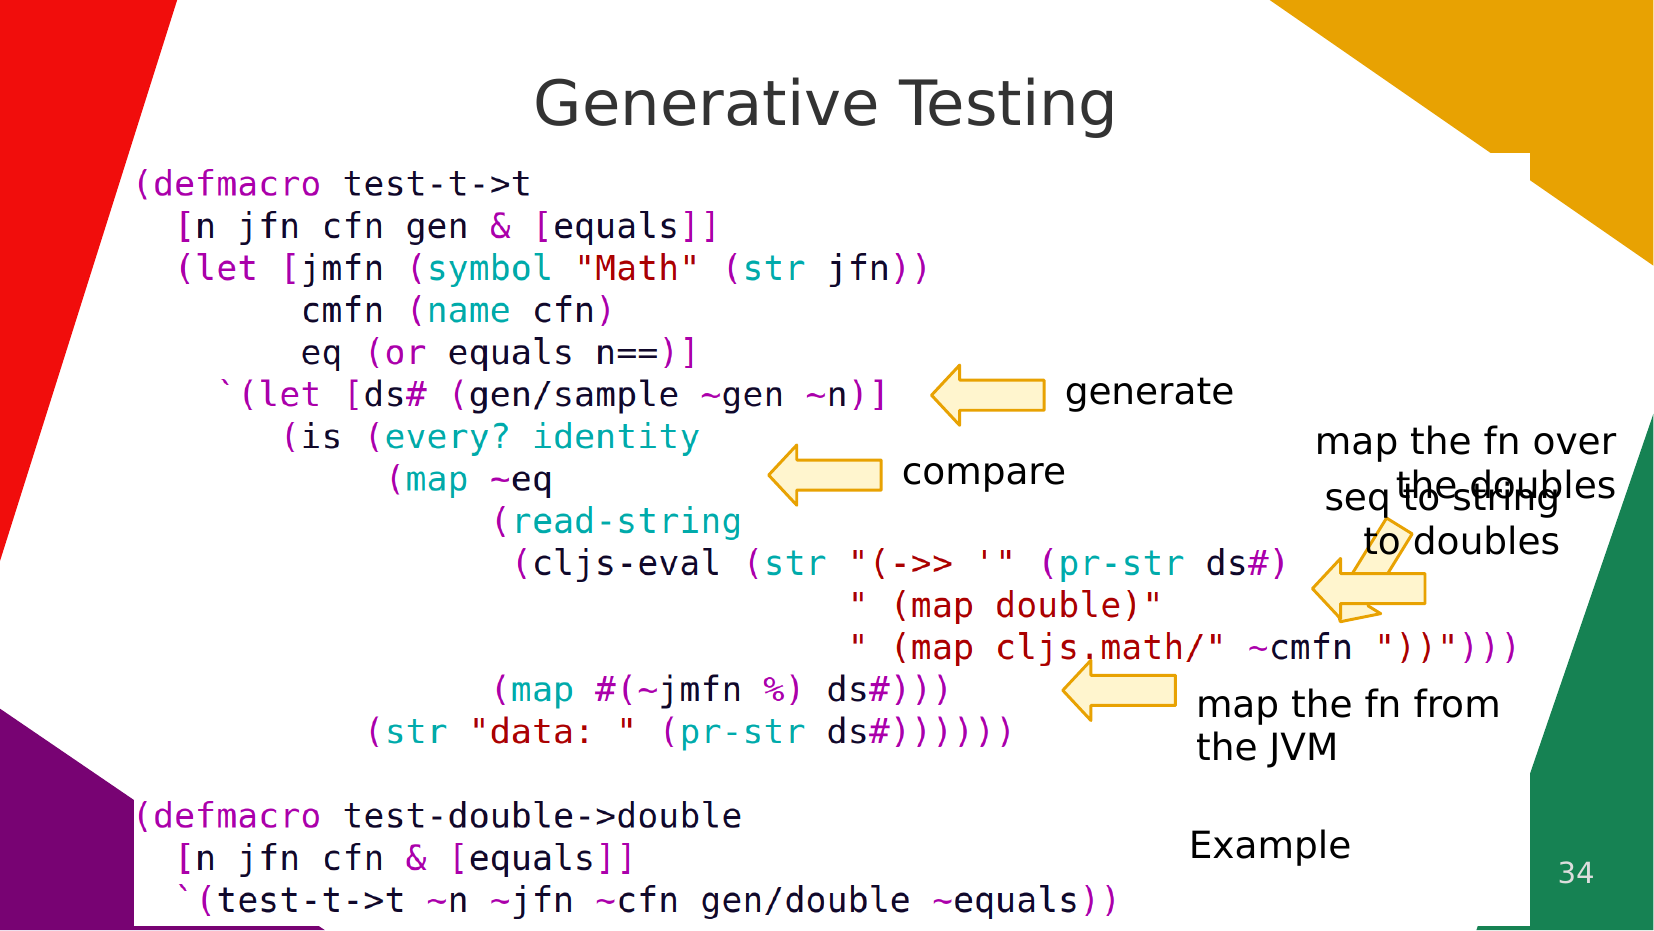

# Generative Testing
generate
map the fn over the doubles
compare
seq to string to doubles
map the fn from the JVM
Example
34